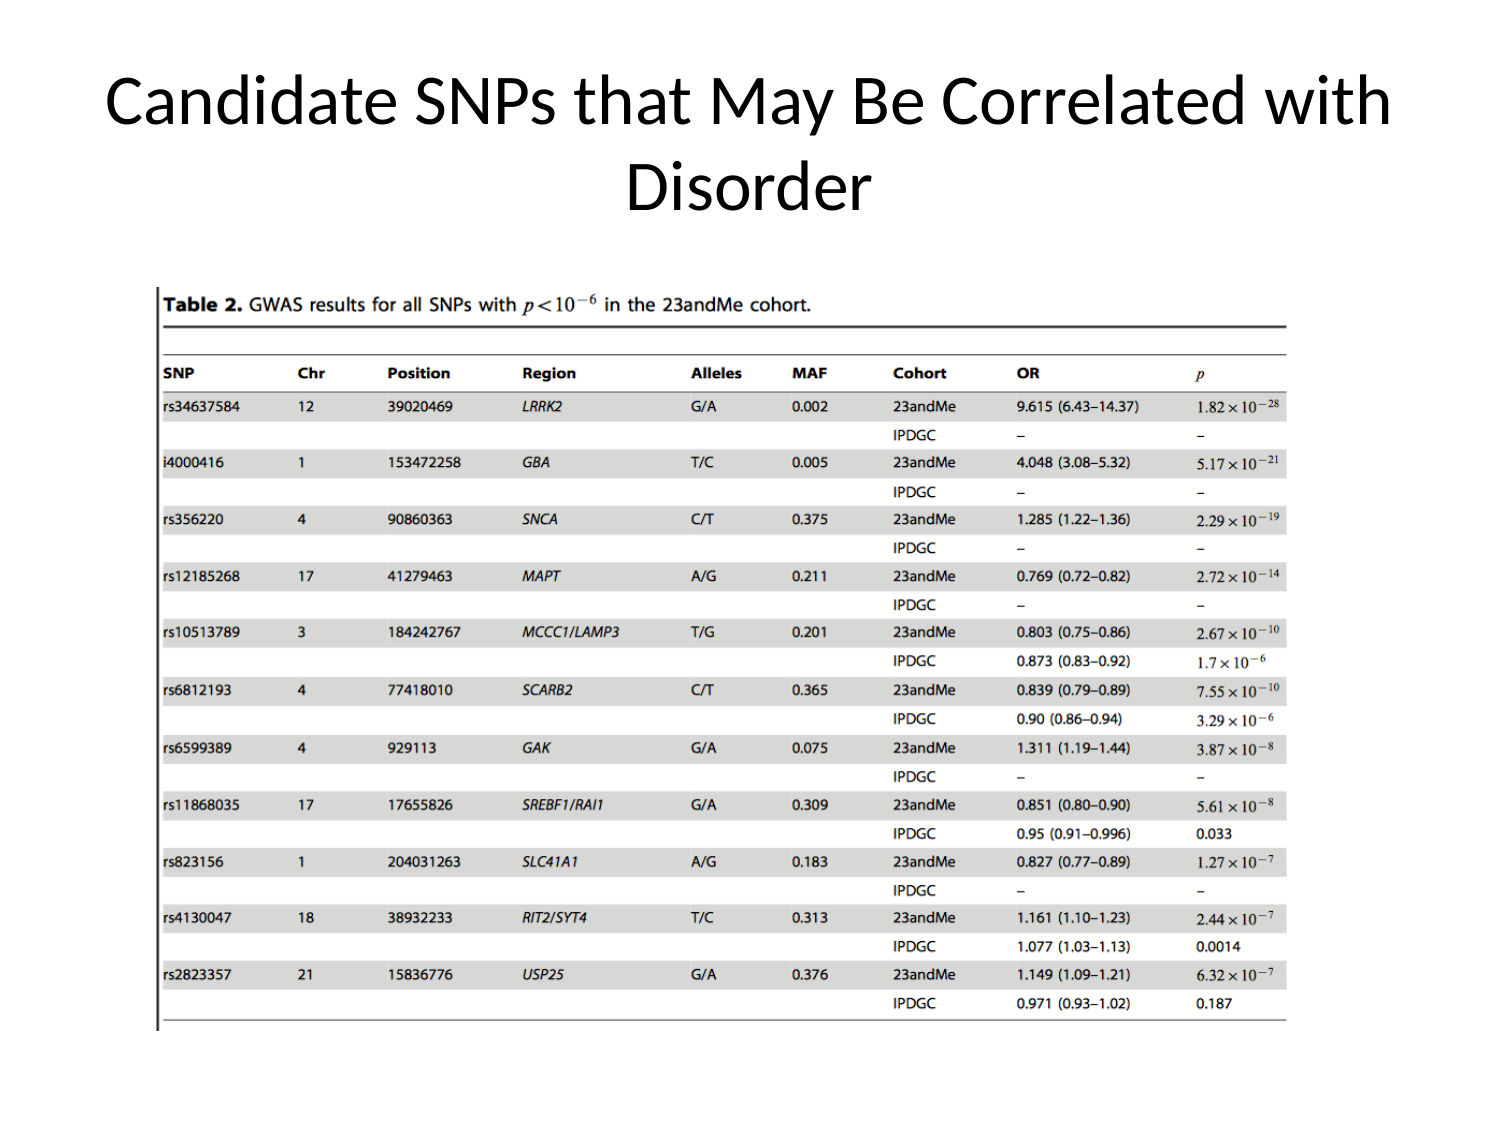

# Candidate SNPs that May Be Correlated with Disorder